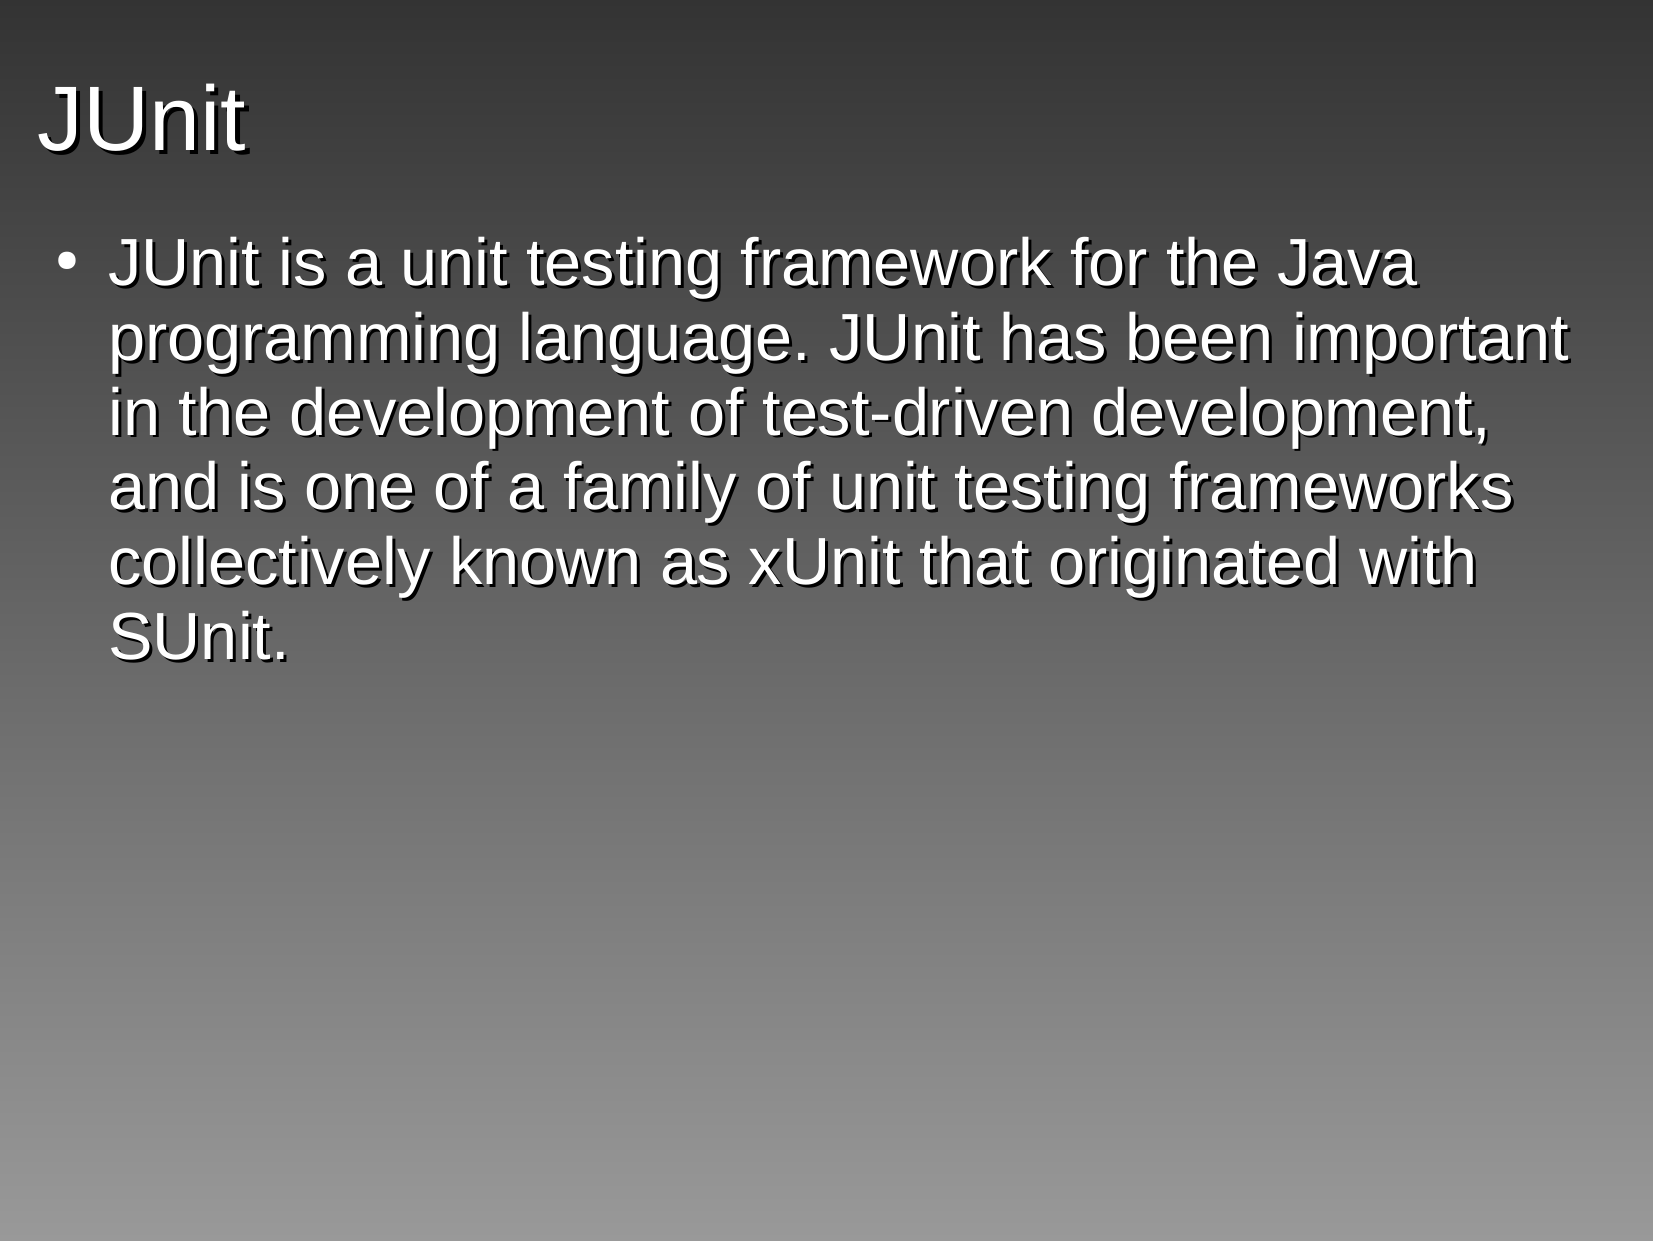

# JUnit
JUnit is a unit testing framework for the Java programming language. JUnit has been important in the development of test-driven development, and is one of a family of unit testing frameworks collectively known as xUnit that originated with SUnit.